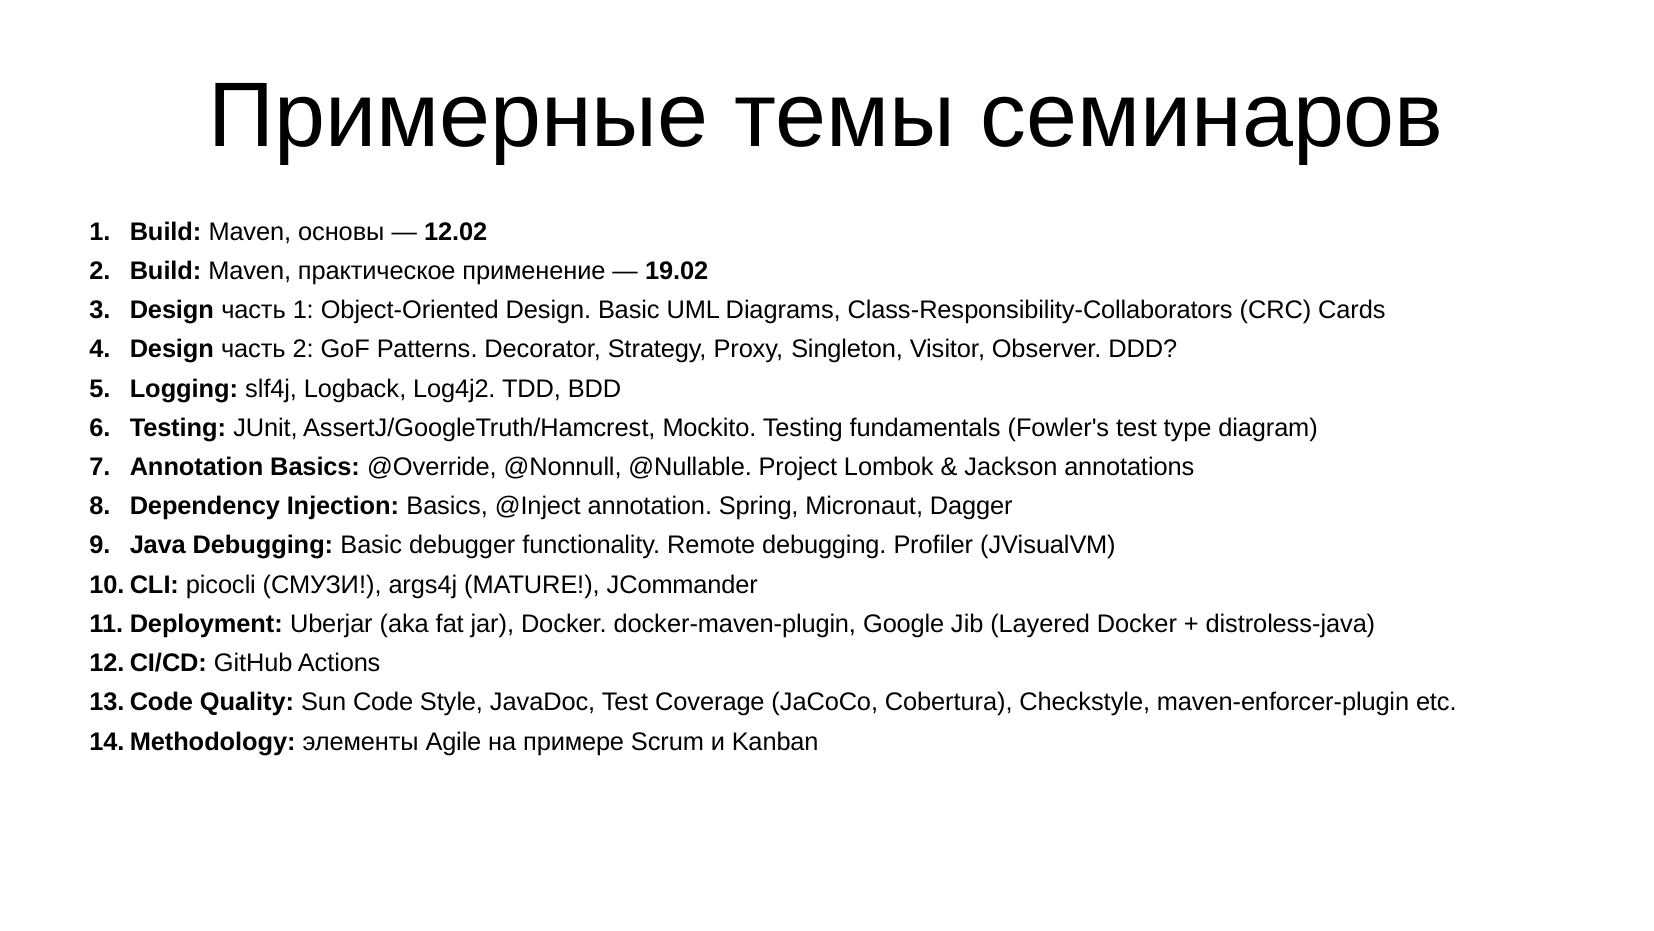

# Примерные темы семинаров
Build: Maven, основы — 12.02
Build: Maven, практическое применение — 19.02
Design часть 1: Object-Oriented Design. Basic UML Diagrams, Class-Responsibility-Collaborators (CRC) Cards
Design часть 2: GoF Patterns. Decorator, Strategy, Proxy, Singleton, Visitor, Observer. DDD?
Logging: slf4j, Logback, Log4j2. TDD, BDD
Testing: JUnit, AssertJ/GoogleTruth/Hamcrest, Mockito. Testing fundamentals (Fowler's test type diagram)
Annotation Basics: @Override, @Nonnull, @Nullable. Project Lombok & Jackson annotations
Dependency Injection: Basics, @Inject annotation. Spring, Micronaut, Dagger
Java Debugging: Basic debugger functionality. Remote debugging. Profiler (JVisualVM)
CLI: picocli (СМУЗИ!), args4j (MATURE!), JCommander
Deployment: Uberjar (aka fat jar), Docker. docker-maven-plugin, Google Jib (Layered Docker + distroless-java)
CI/CD: GitHub Actions
Code Quality: Sun Code Style, JavaDoc, Test Coverage (JaCoCo, Cobertura), Checkstyle, maven-enforcer-plugin etc.
Methodology: элементы Agile на примере Scrum и Kanban